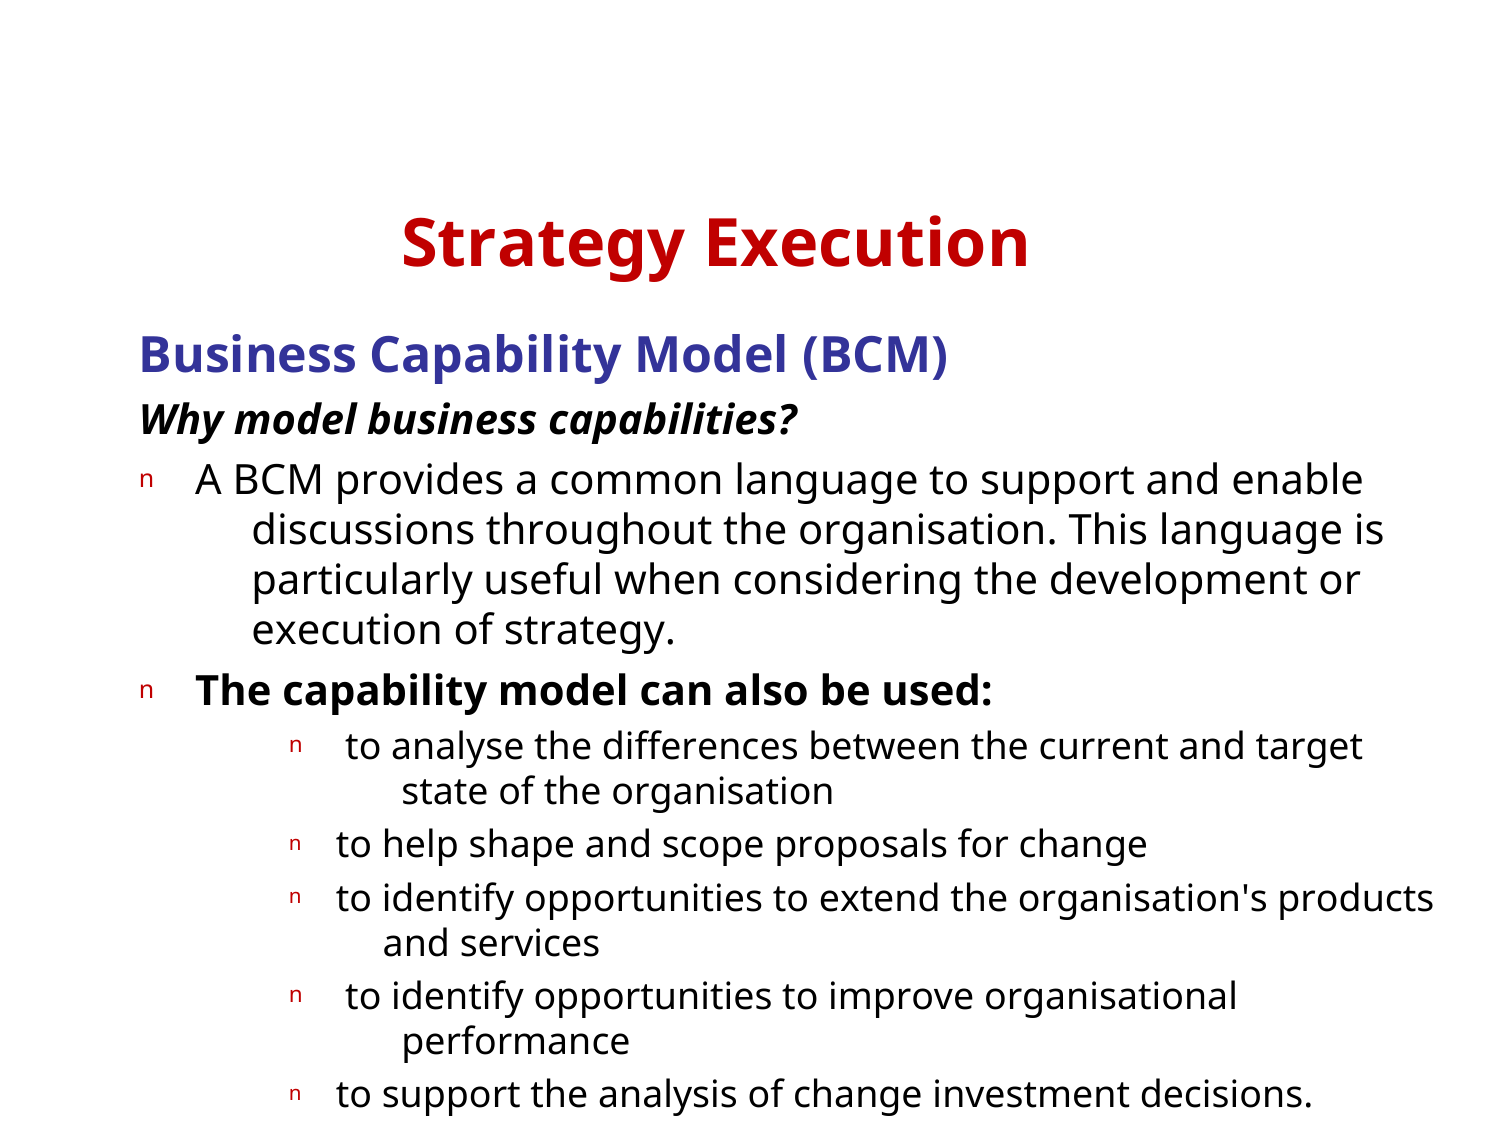

# Strategy Execution
Business Capability Model (BCM)
Why model business capabilities?
A BCM provides a common language to support and enable discussions throughout the organisation. This language is particularly useful when considering the development or execution of strategy.
The capability model can also be used:
to analyse the differences between the current and target state of the organisation
to help shape and scope proposals for change
to identify opportunities to extend the organisation's products and services
to identify opportunities to improve organisational performance
to support the analysis of change investment decisions.